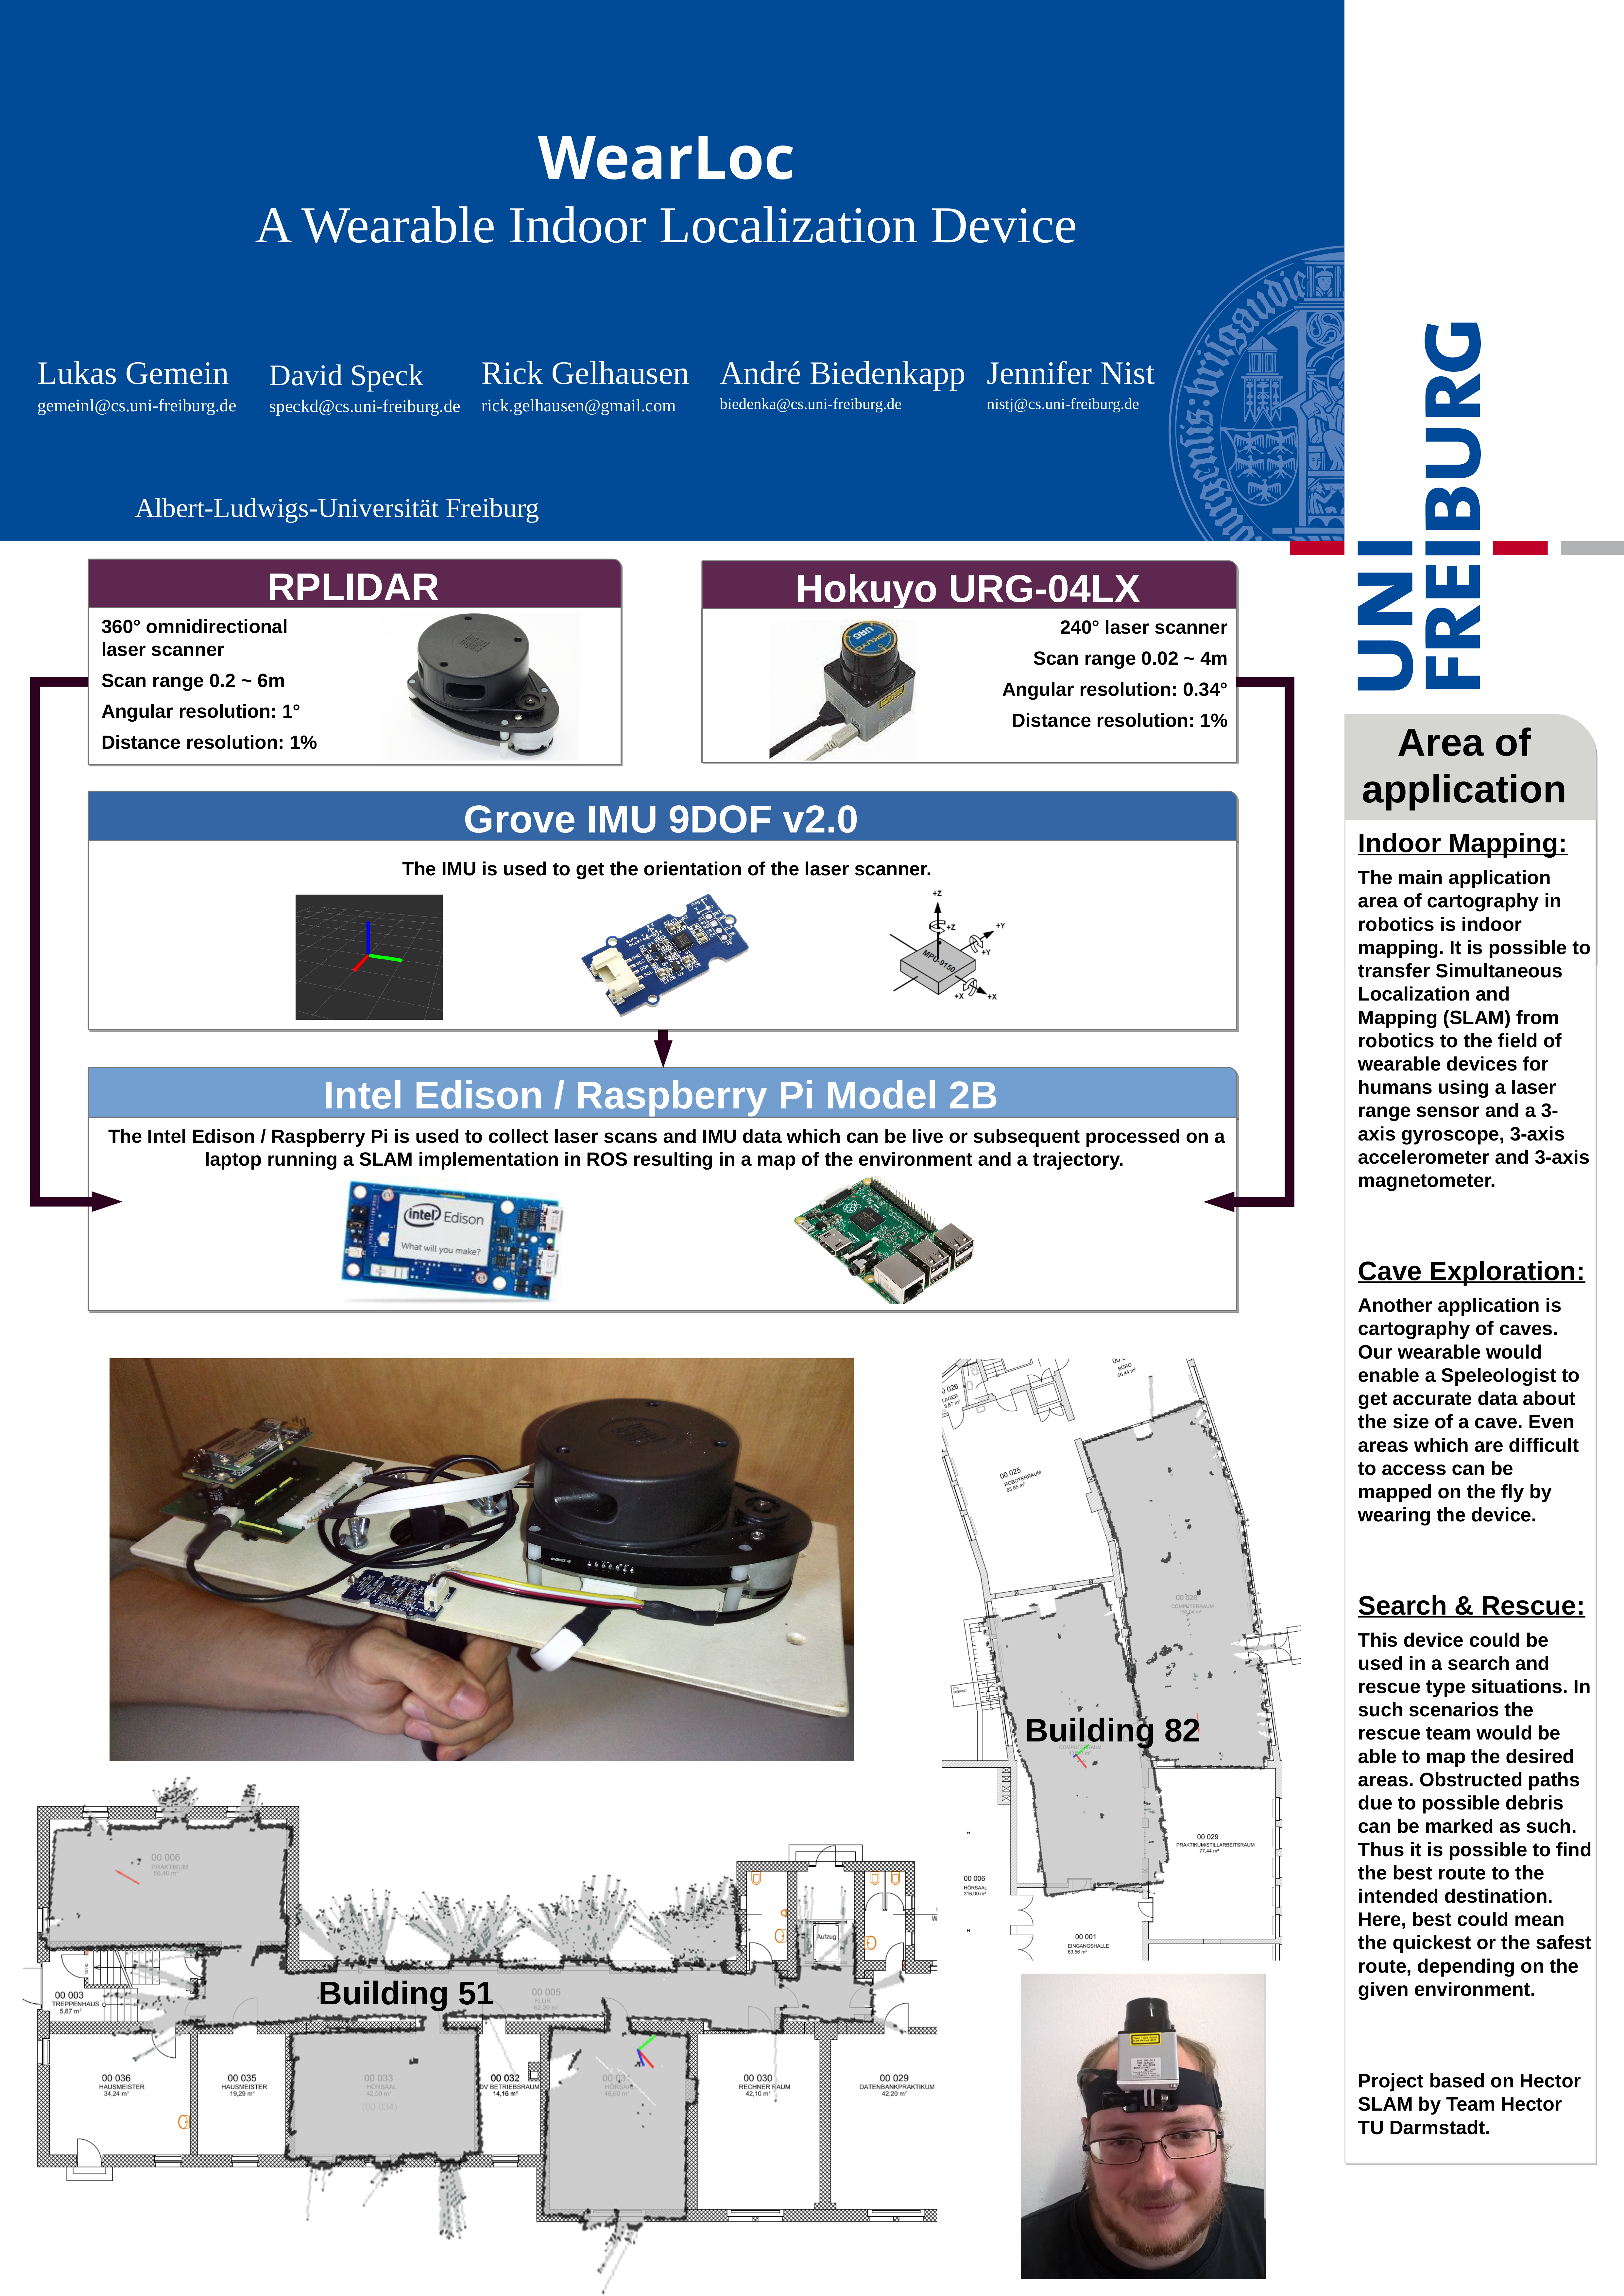

WearLoc
A Wearable Indoor Localization Device
This is Arial bold
This is Arial, Orange, 233 131 0
This is Arial bold
This is Arial, Dunkel-Rot, 123 41 39
This is Arial bold
This is Arial, Mittel-Blau, 42 110 187
This is Arial bold
This is Arial, Mittel-Grün, 115 150 0
This is Arial bold
This is Arial, Anthrazit, 77 79 83
Lukas Gemein
gemeinl@cs.uni-freiburg.de
Rick Gelhausen
rick.gelhausen@gmail.com
André Biedenkapp
biedenka@cs.uni-freiburg.de
Jennifer Nist
nistj@cs.uni-freiburg.de
David Speck
speckd@cs.uni-freiburg.de
RPLIDAR
360° omnidirectional
laser scanner
Scan range 0.2 ~ 6m
Angular resolution: 1°
Distance resolution: 1%
Hokuyo URG-04LX
240° laser scanner
Scan range 0.02 ~ 4m
Angular resolution: 0.34°
Distance resolution: 1%
This is Arial bold
This is Arial, Gelb, 239 198 71
This is Arial bold
This is Arial, Hell-Rot, 222 56 49
This is Arial bold
This is Arial, Hell-Blau, 167 193 227
This is Arial bold
This is Arial, Hell-Grün, 146 212 0
This is Arial bold
This is Arial, Dunkel-Grau
Area of application
Grove IMU 9DOF v2.0
The IMU is used to get the orientation of the laser scanner.
Indoor Mapping:
The main application area of cartography in robotics is indoor mapping. It is possible to transfer Simultaneous Localization and Mapping (SLAM) from robotics to the field of wearable devices for humans using a laser range sensor and a 3-axis gyroscope, 3-axis accelerometer and 3-axis magnetometer.
Cave Exploration:
Another application is cartography of caves. Our wearable would enable a Speleologist to get accurate data about the size of a cave. Even areas which are difficult to access can be mapped on the fly by wearing the device.
Search & Rescue:
This device could be used in a search and rescue type situations. In such scenarios the rescue team would be able to map the desired areas. Obstructed paths due to possible debris can be marked as such. Thus it is possible to find the best route to the intended destination. Here, best could mean the quickest or the safest route, depending on the given environment.
Project based on Hector SLAM by Team Hector
TU Darmstadt.
This is Arial bold
This is Arial, Pastell-Gelb, 248 228 152
This is Arial bold
This is Arial, Pastell-Rot, 255 129 141
This is Arial bold
This is Arial, Pastell-Blau, 218 227 234
This is Arial bold
This is Arial, Pastell-Grün, 208 235 138
This is Arial bold
This is Arial, Mittel-Grau, 178 180 179
Intel Edison / Raspberry Pi Model 2B
The Intel Edison / Raspberry Pi is used to collect laser scans and IMU data which can be live or subsequent processed on a laptop running a SLAM implementation in ROS resulting in a map of the environment and a trajectory.
This is Arial bold
This is Arial, Hell-Grau, 213 214 210
Building 82
Building 51